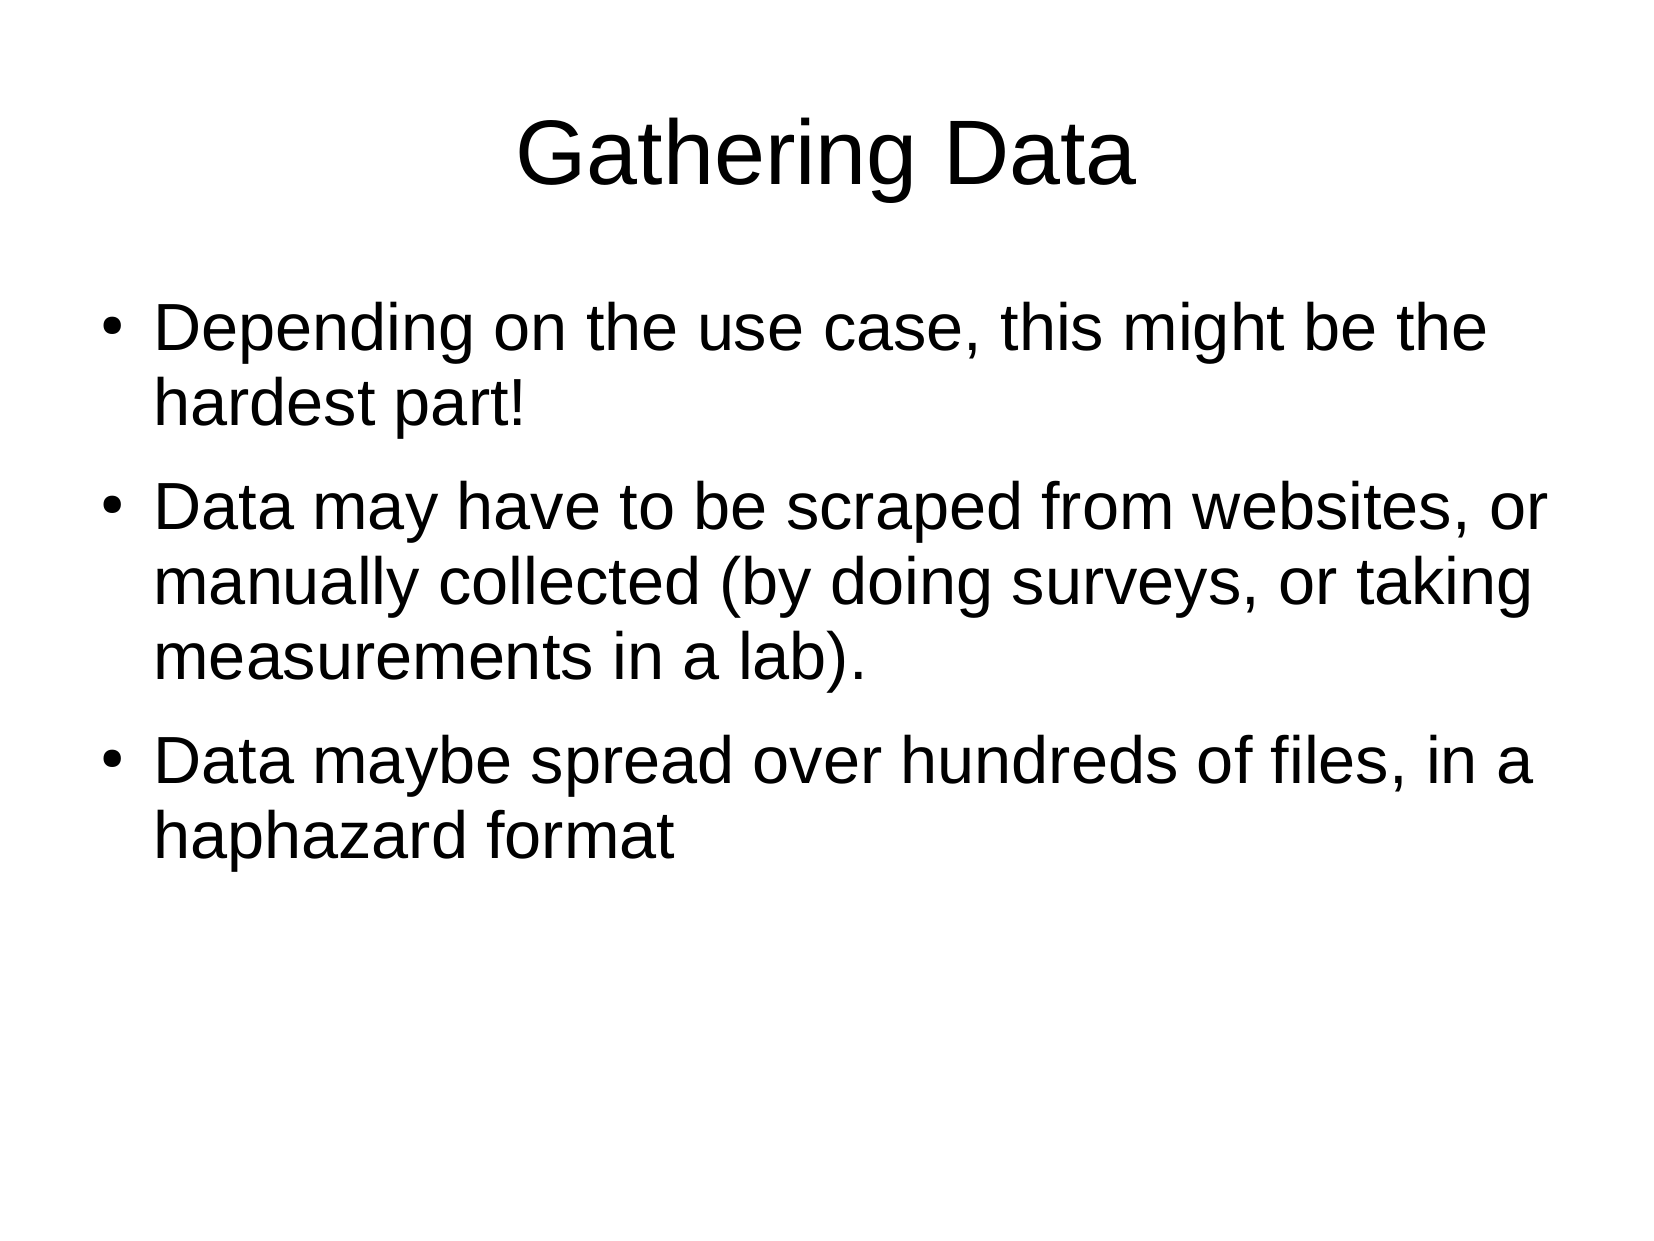

# Gathering Data
Depending on the use case, this might be the hardest part!
Data may have to be scraped from websites, or manually collected (by doing surveys, or taking measurements in a lab).
Data maybe spread over hundreds of files, in a haphazard format